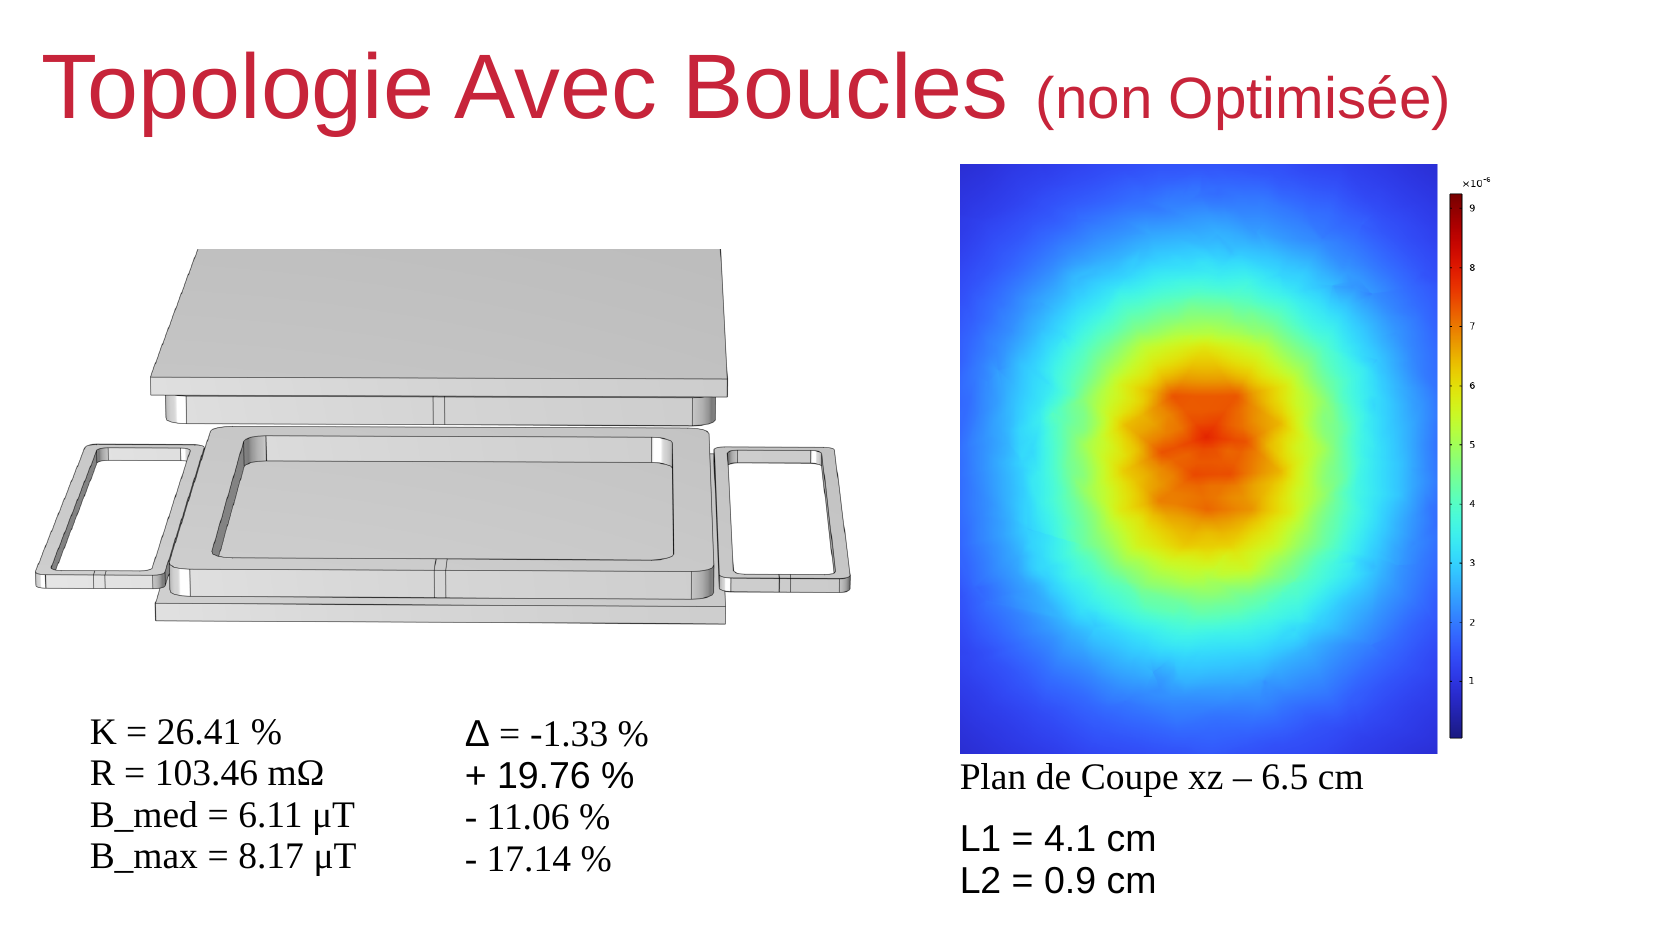

# Topologie Avec Boucles (non Optimisé​e)
K = 26.41 %
R = 103.46 mΩ
B_med = 6.11 μT
B_max = 8.17 μT
Δ = -1.33 %
+ 19.76 %
- 11.06 %
- 17.14 %
Plan de Coupe xz – 6.5 cm
L1 = 4.1 cm
L2 = 0.9 cm